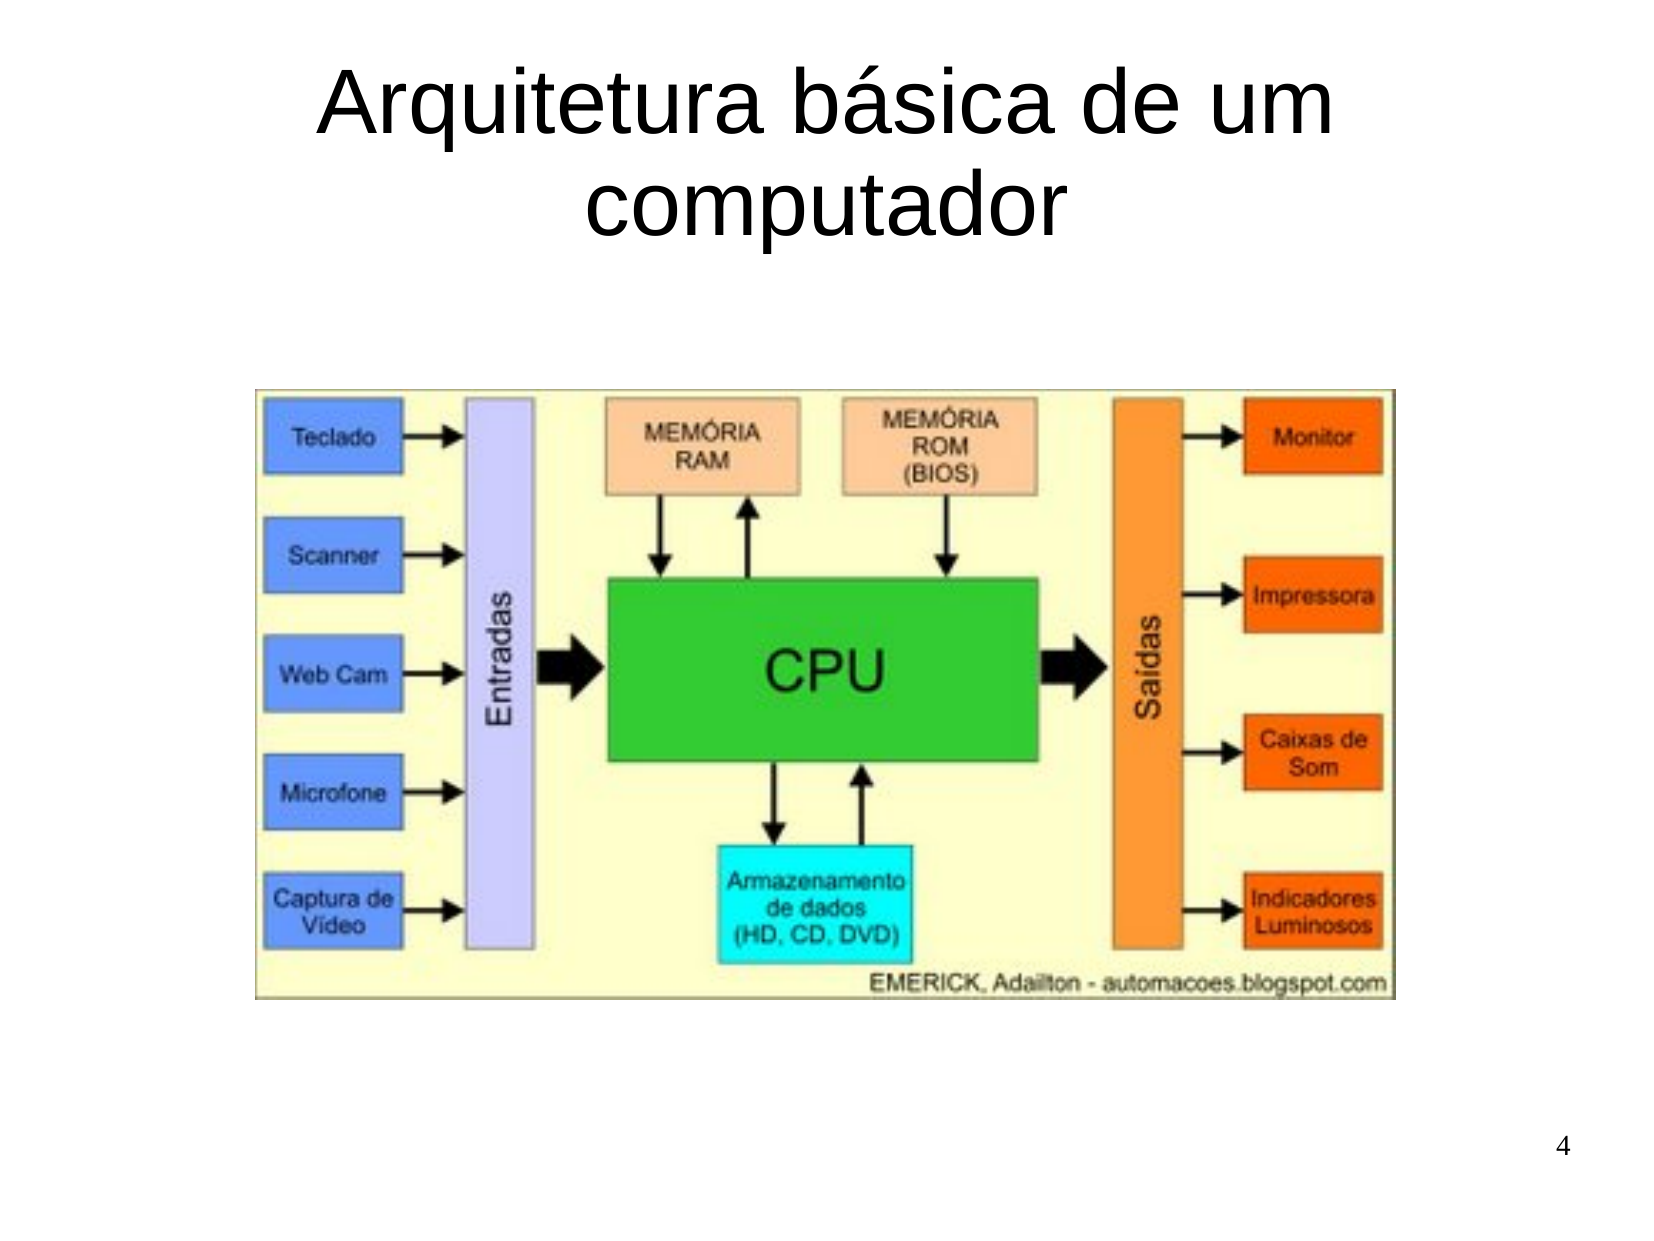

# Arquitetura básica de um computador
4